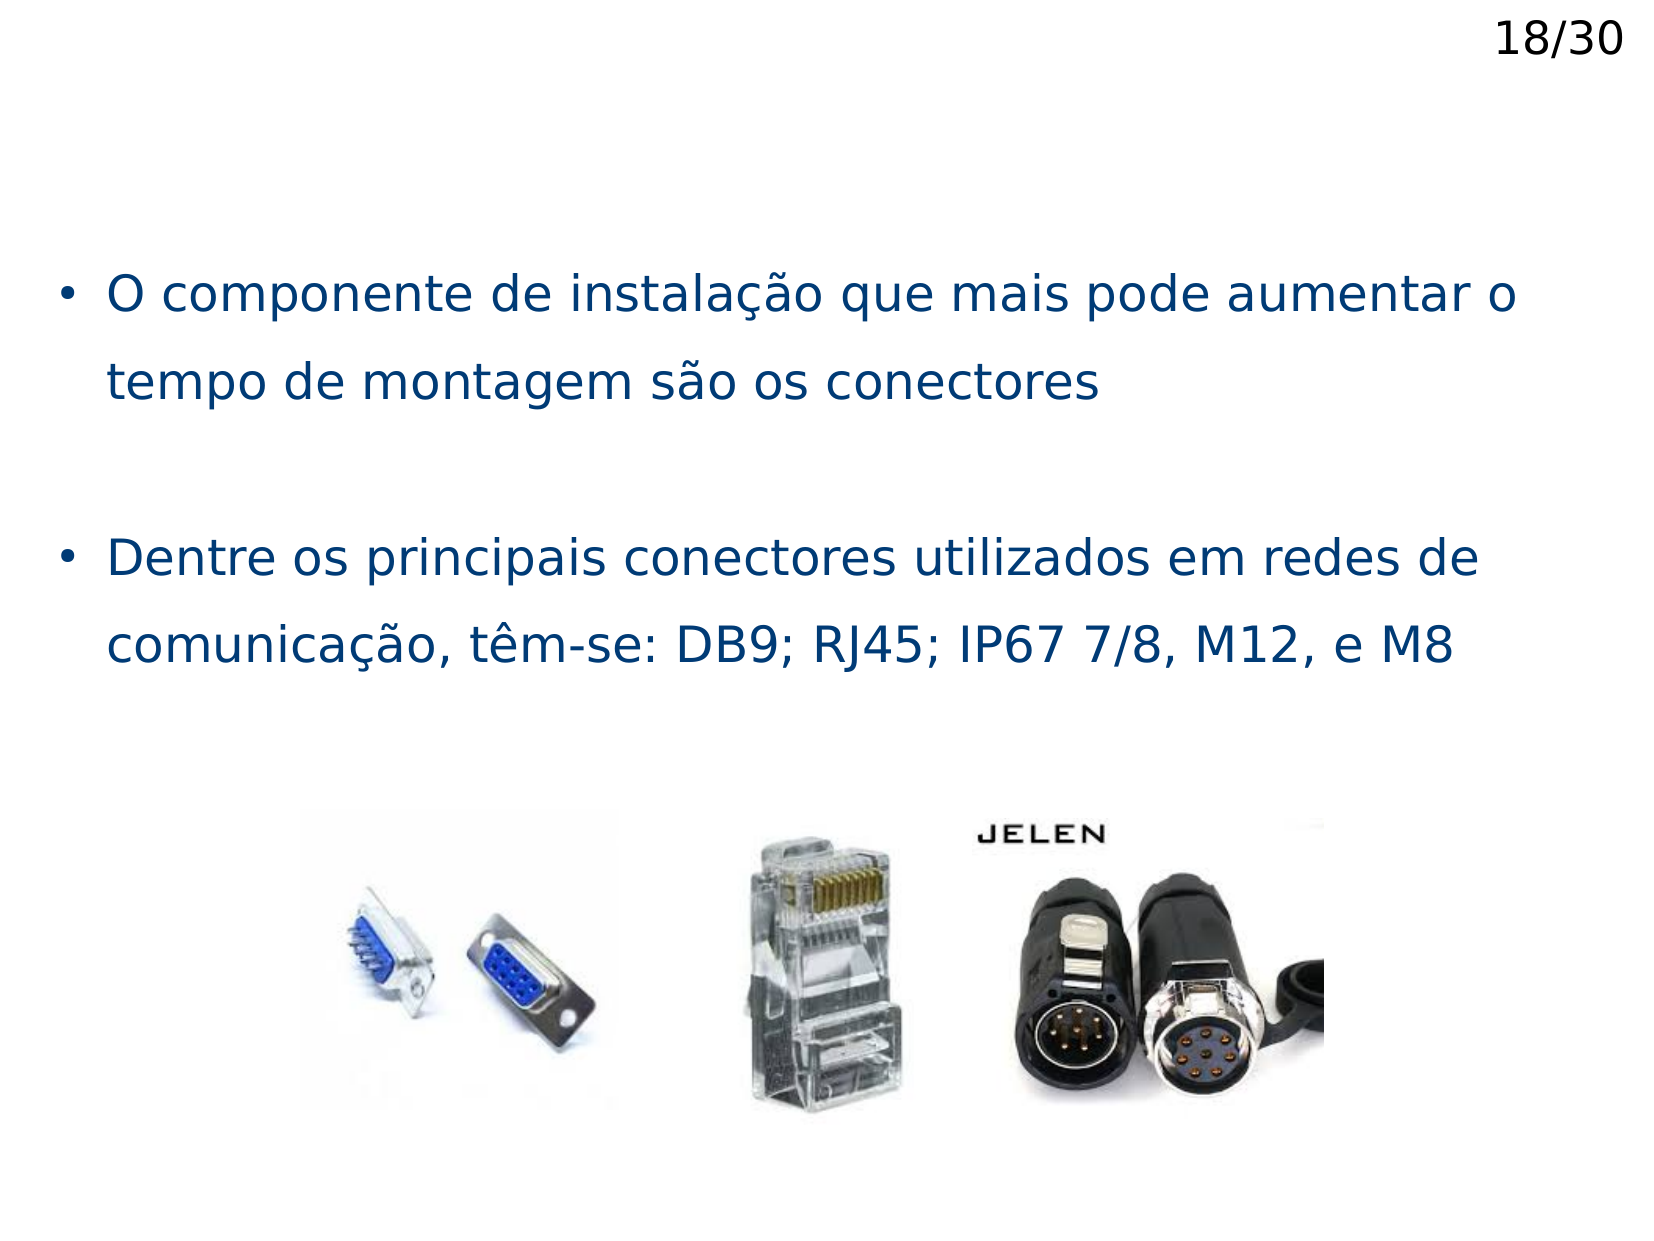

18
#
O componente de instalação que mais pode aumentar o tempo de montagem são os conectores
Dentre os principais conectores utilizados em redes de comunicação, têm-se: DB9; RJ45; IP67 7/8, M12, e M8